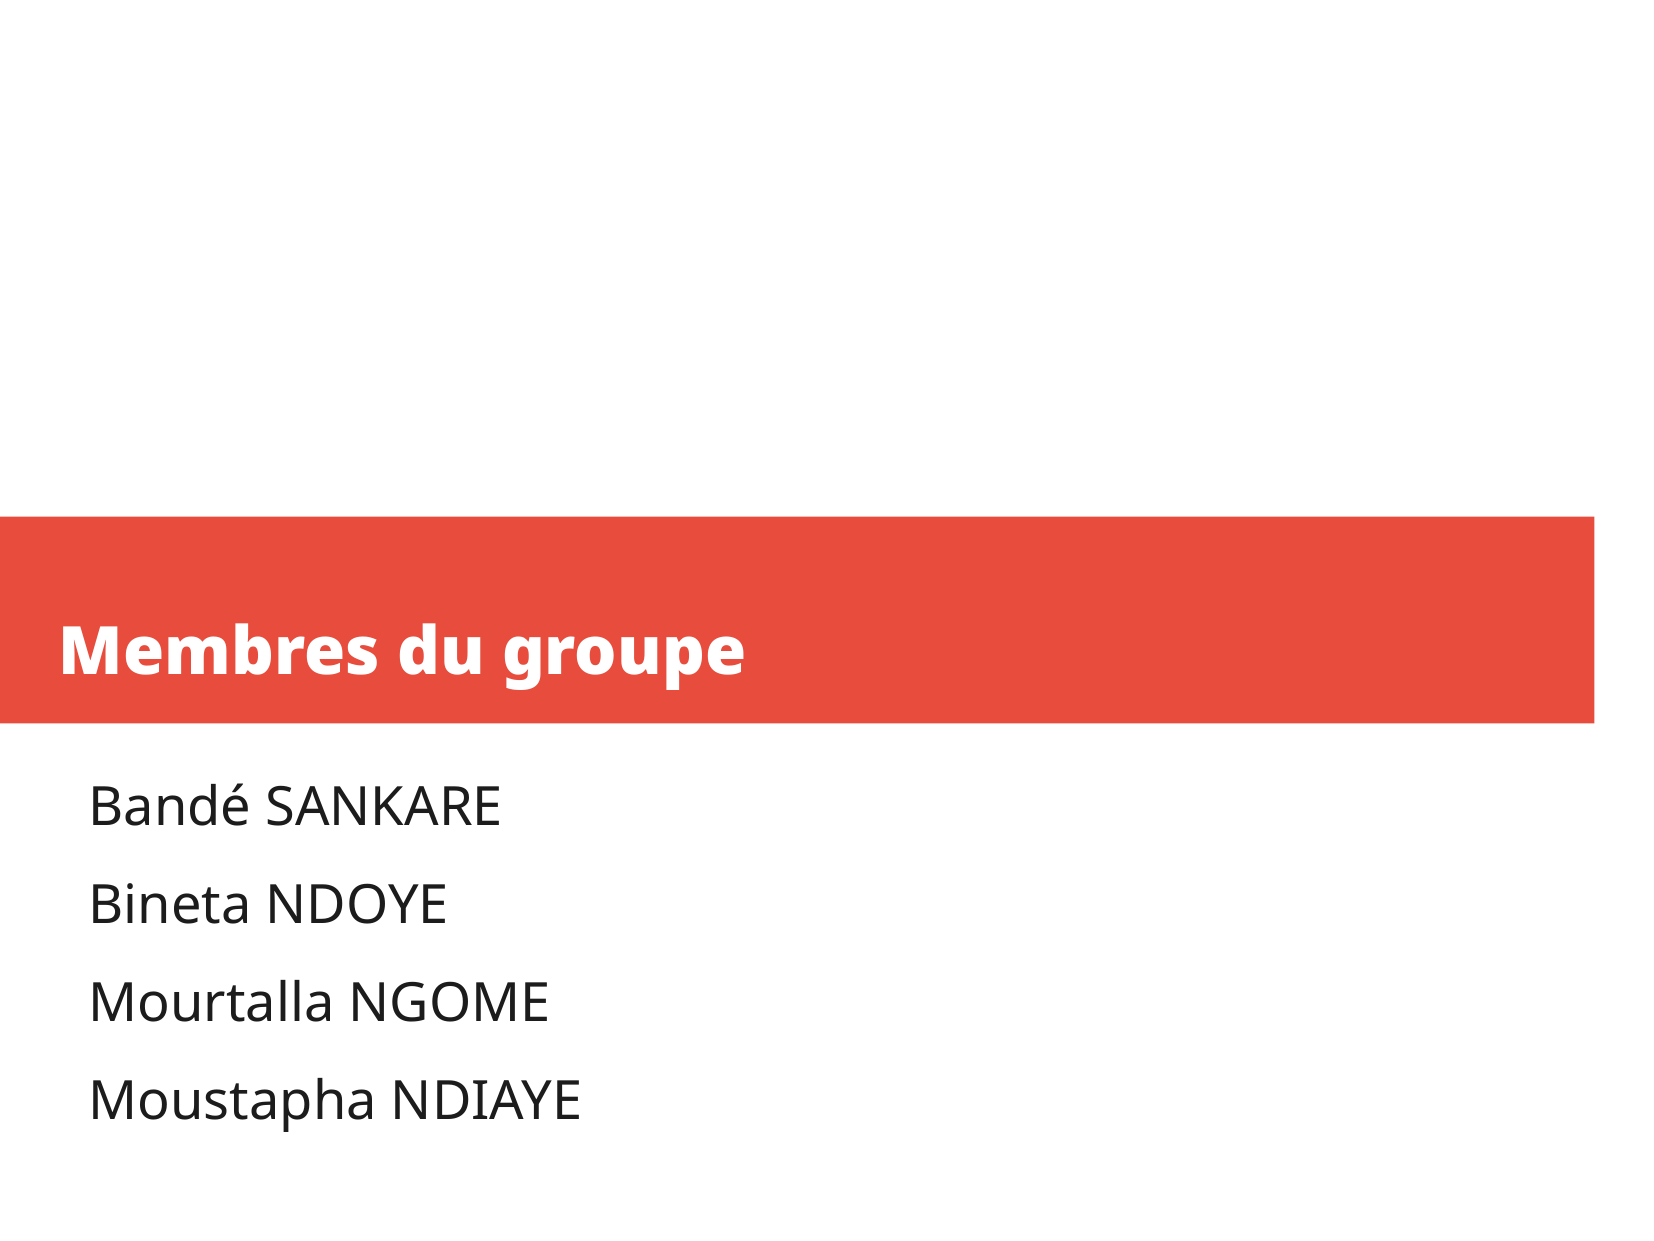

# Membres du groupe
Bandé SANKARE
Bineta NDOYE
Mourtalla NGOME
Moustapha NDIAYE